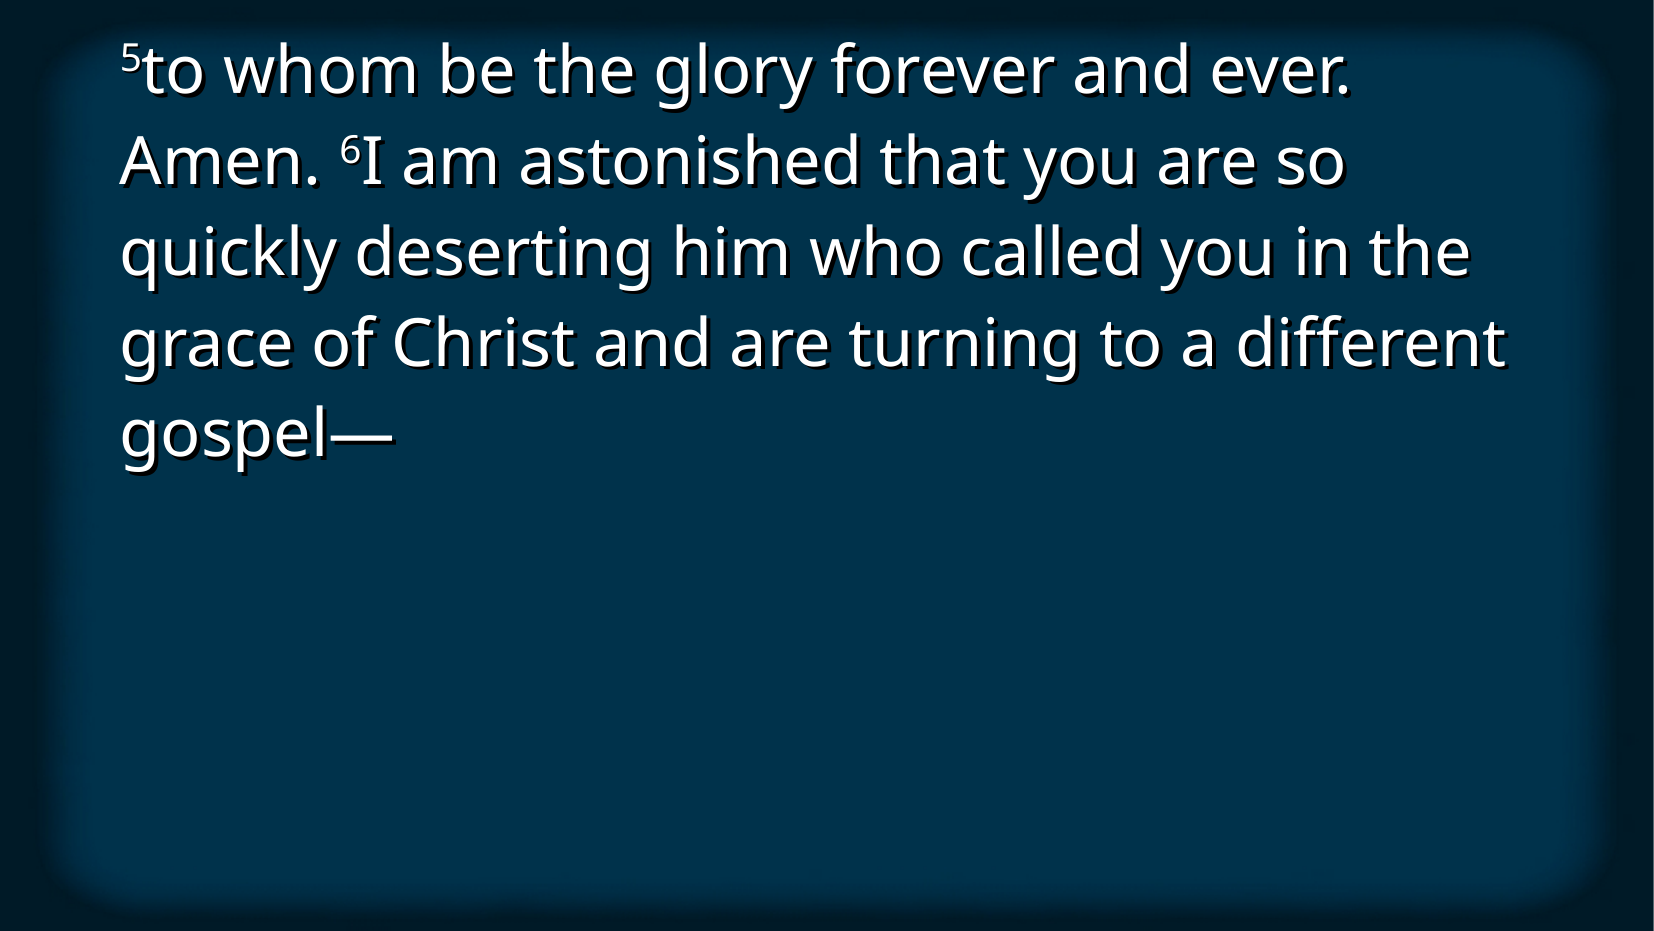

5to whom be the glory forever and ever. Amen. 6I am astonished that you are so quickly deserting him who called you in the grace of Christ and are turning to a different gospel—